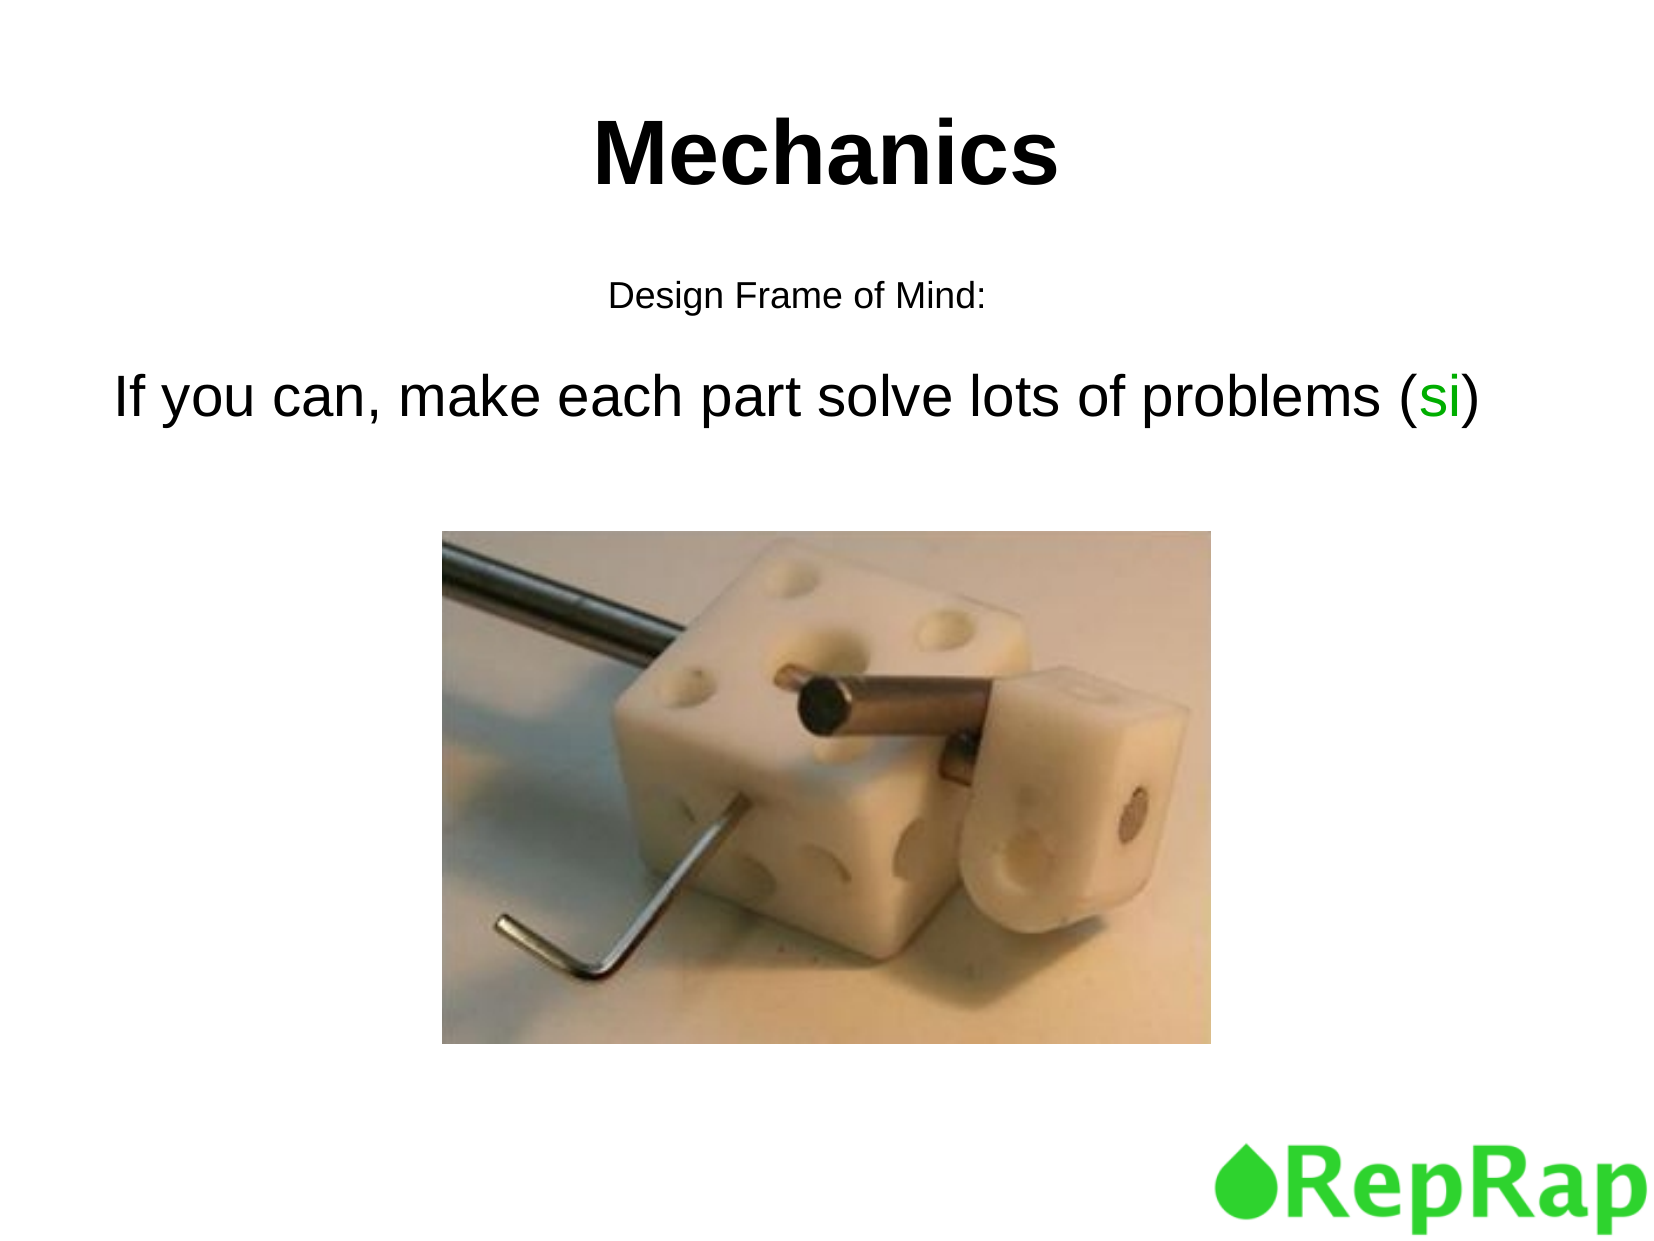

# Mechanics
Design Frame of Mind:
If you can, make each part solve lots of problems (si)